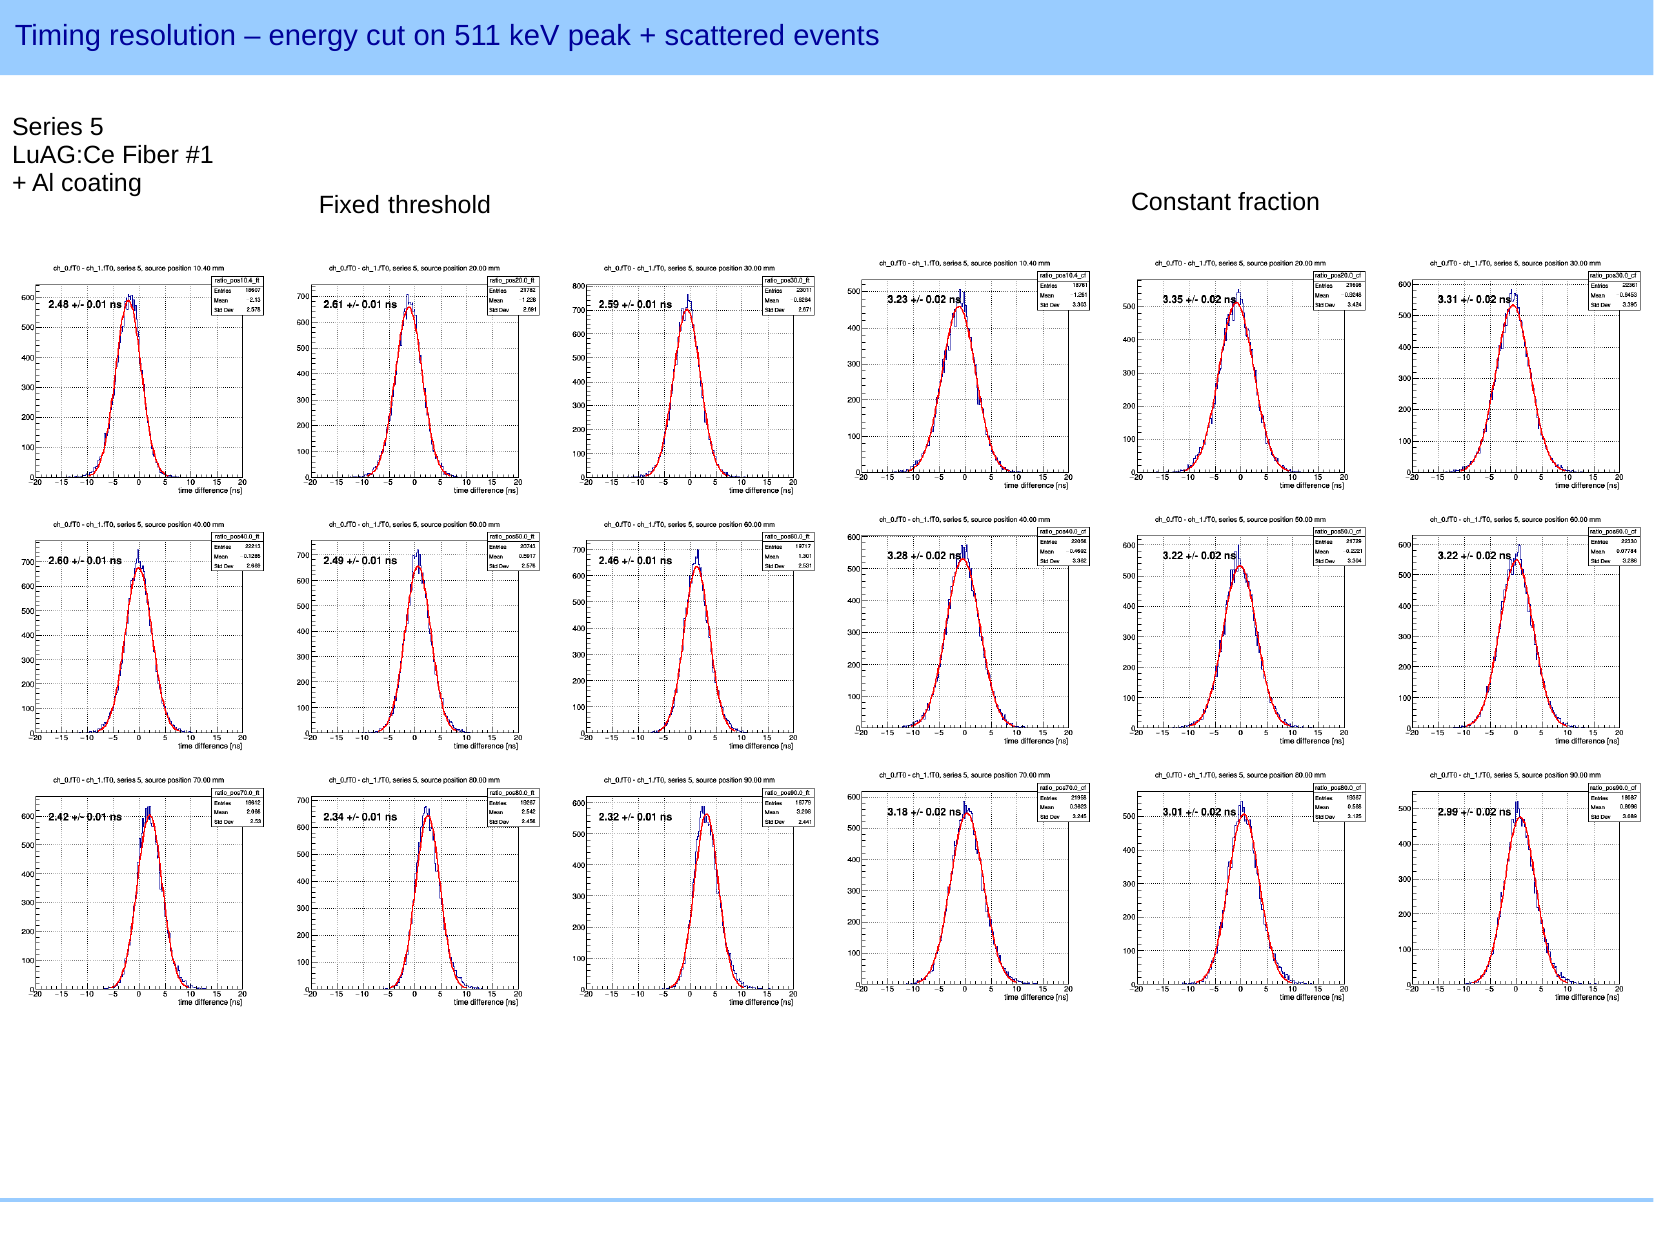

Timing resolution – energy cut on 511 keV peak + scattered events
Series 5
LuAG:Ce Fiber #1
+ Al coating
Fixed threshold
Constant fraction